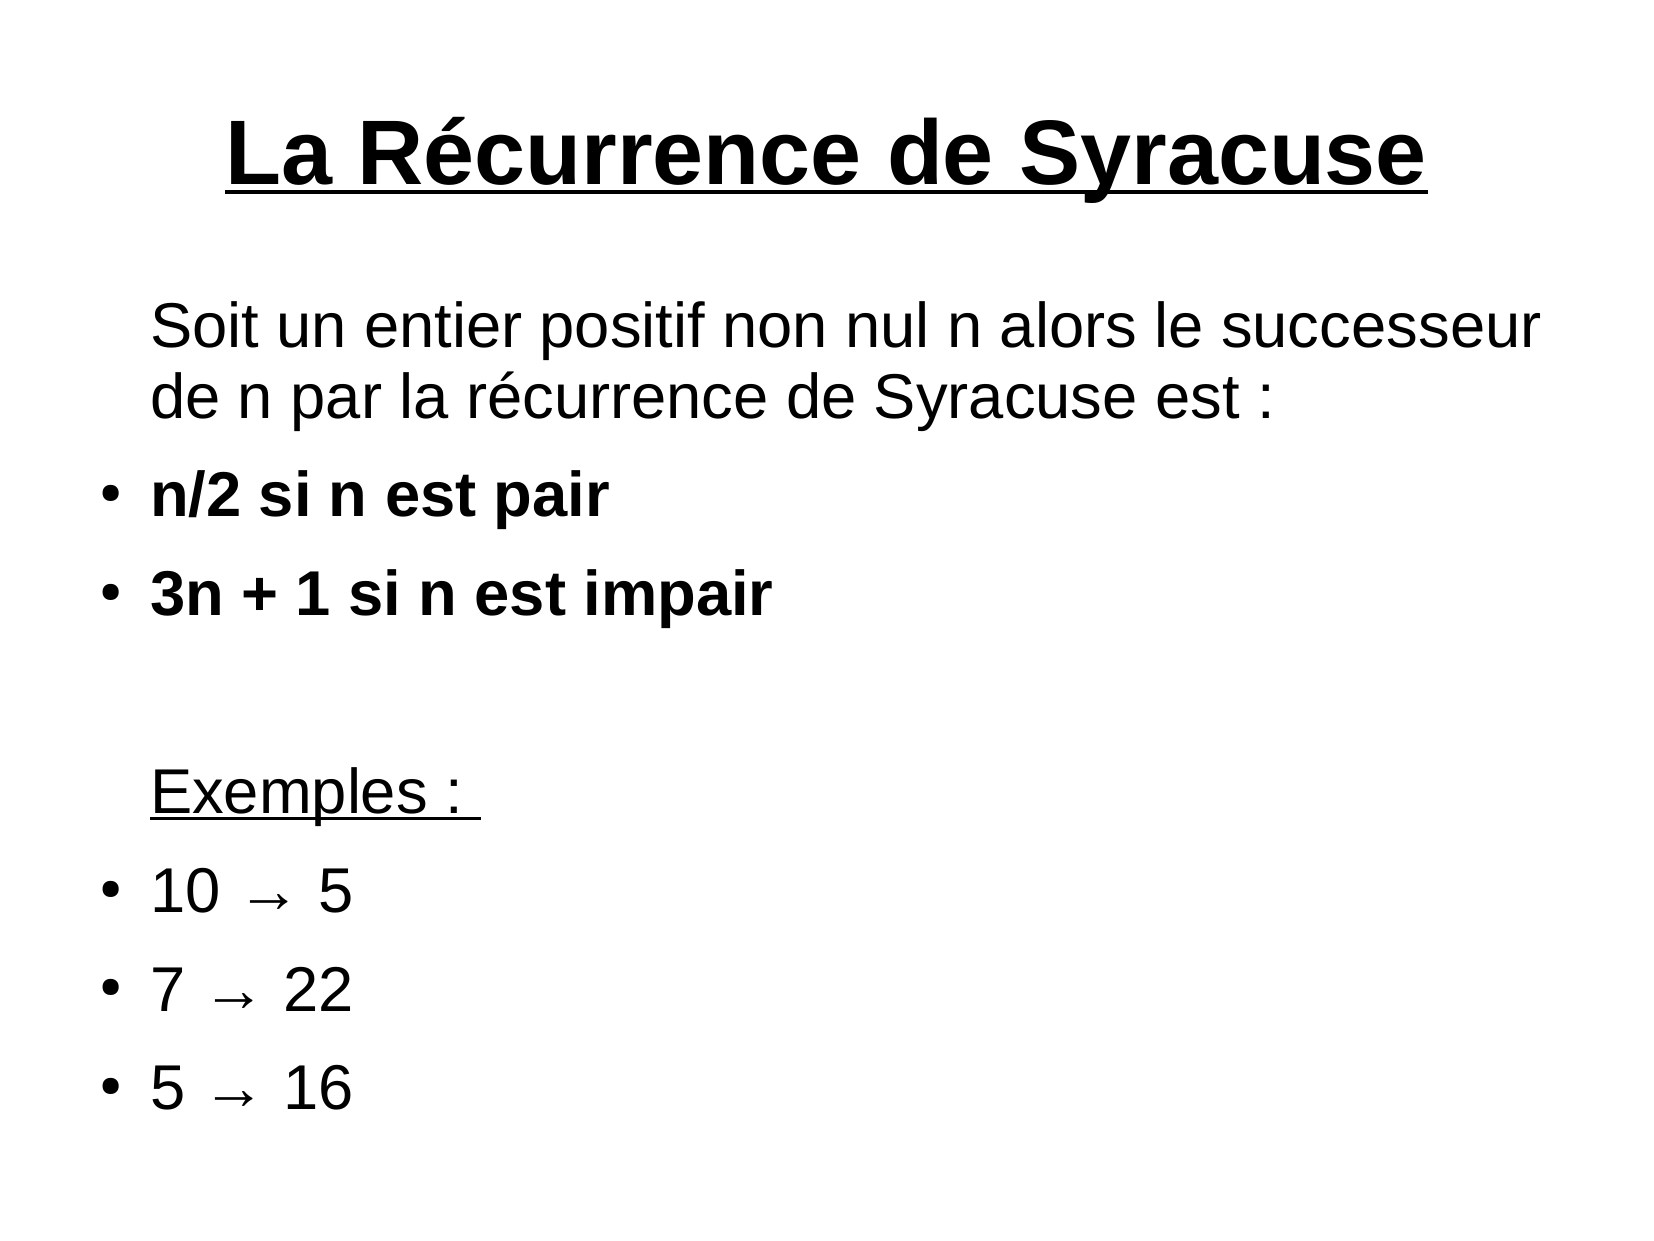

La Récurrence de Syracuse
# Soit un entier positif non nul n alors le successeur de n par la récurrence de Syracuse est :
n/2 si n est pair
3n + 1 si n est impair
Exemples :
10 → 5
7 → 22
5 → 16